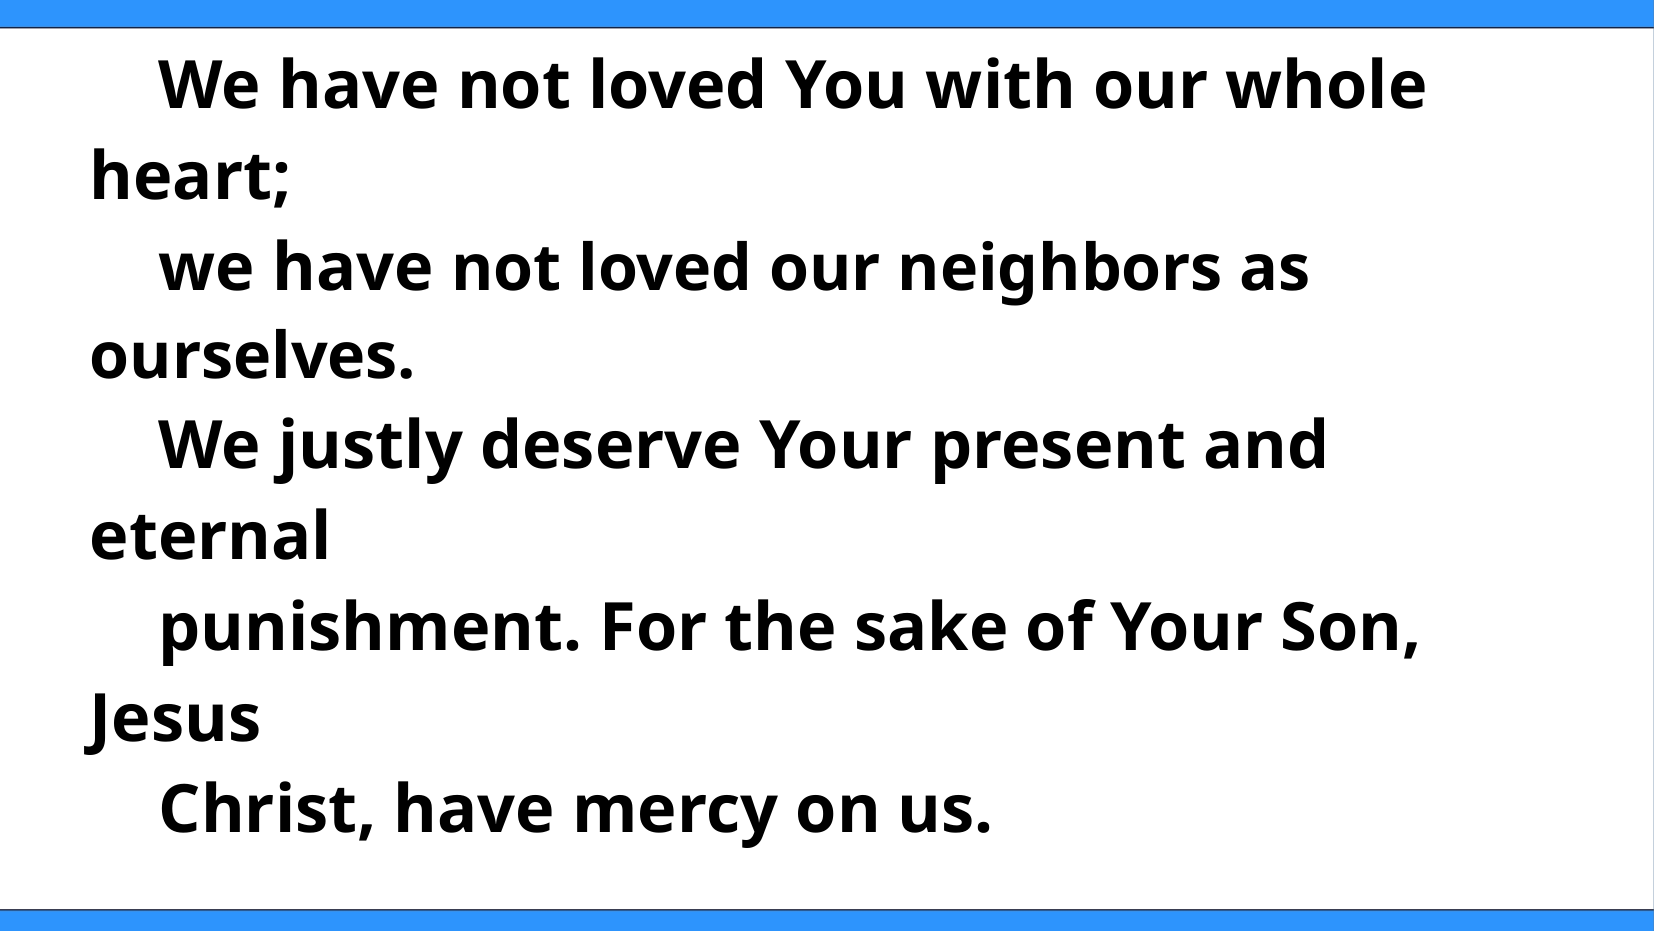

We have not loved You with our whole heart;
 we have not loved our neighbors as ourselves.
 We justly deserve Your present and eternal
 punishment. For the sake of Your Son, Jesus
 Christ, have mercy on us.